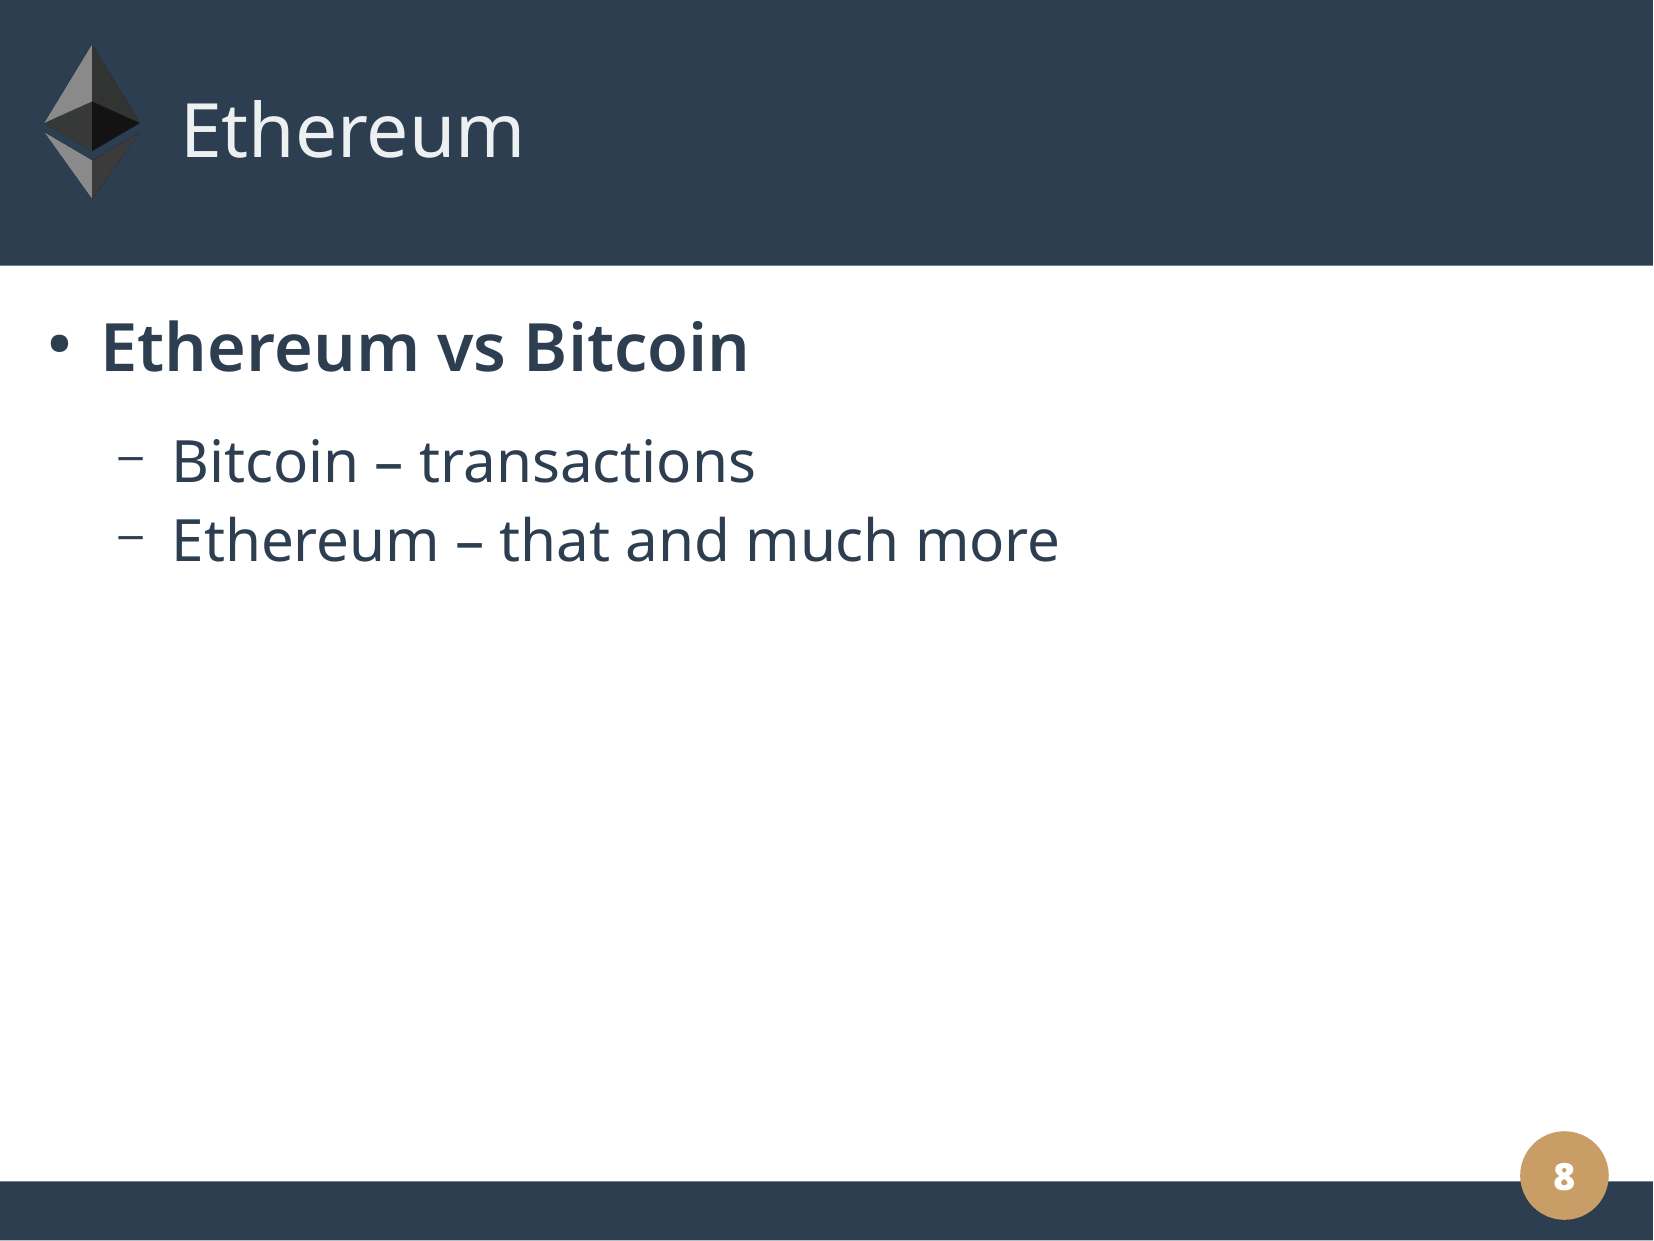

# Ethereum
Ethereum vs Bitcoin
Bitcoin – transactions
Ethereum – that and much more
8